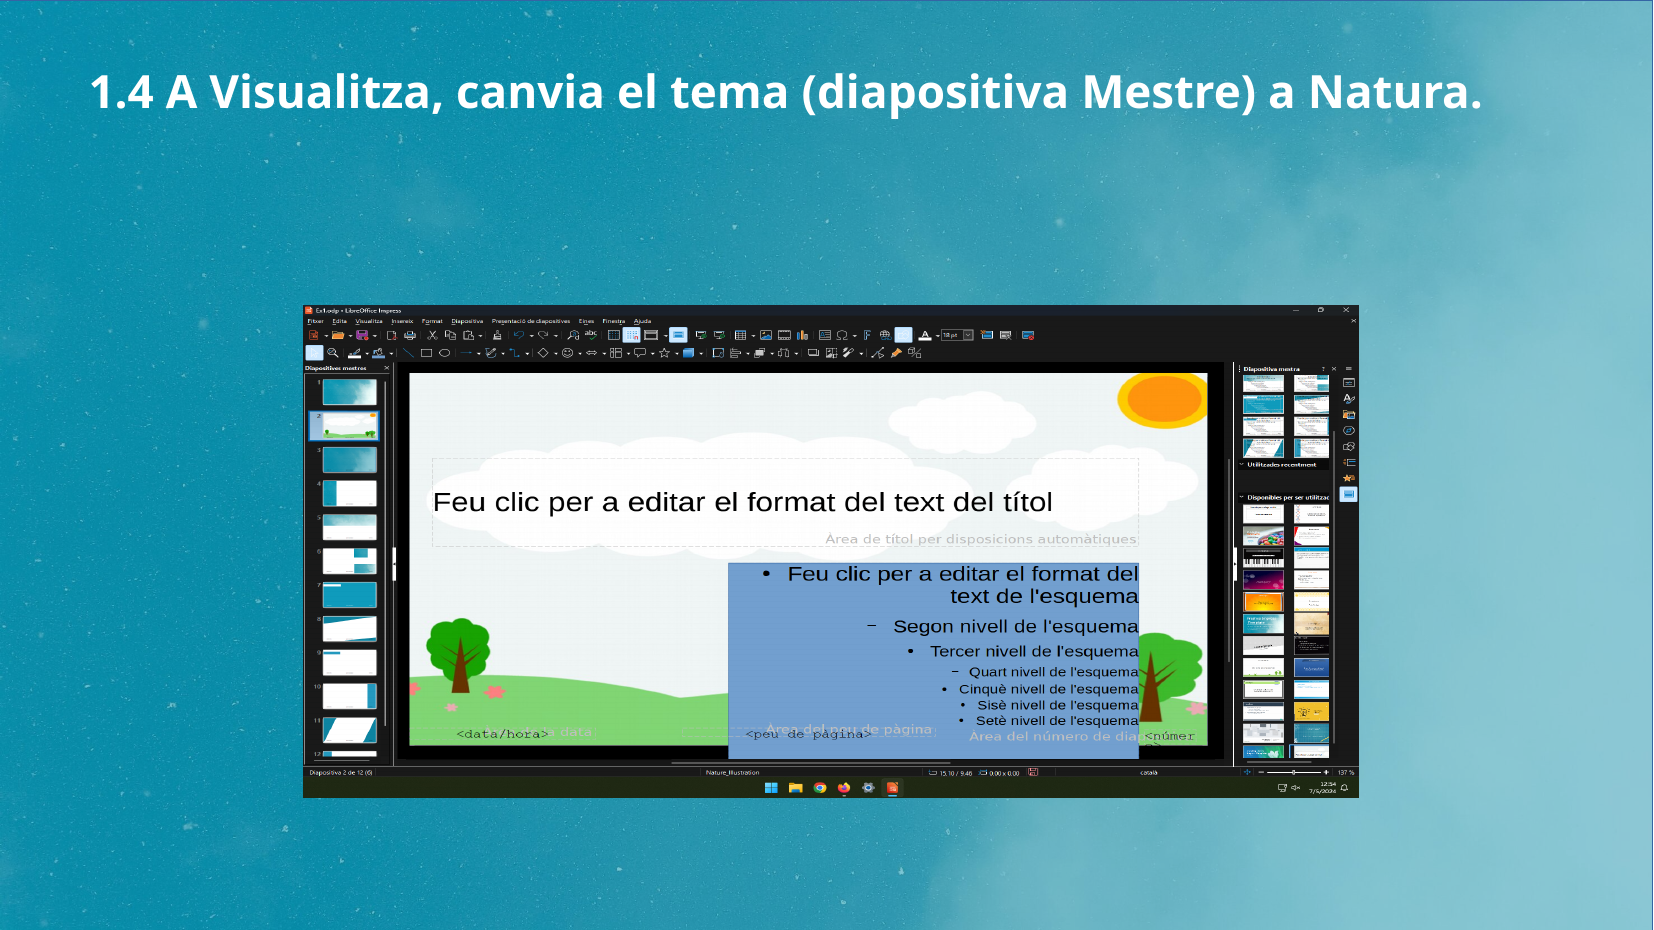

# 1.4 A Visualitza, canvia el tema (diapositiva Mestre) a Natura.